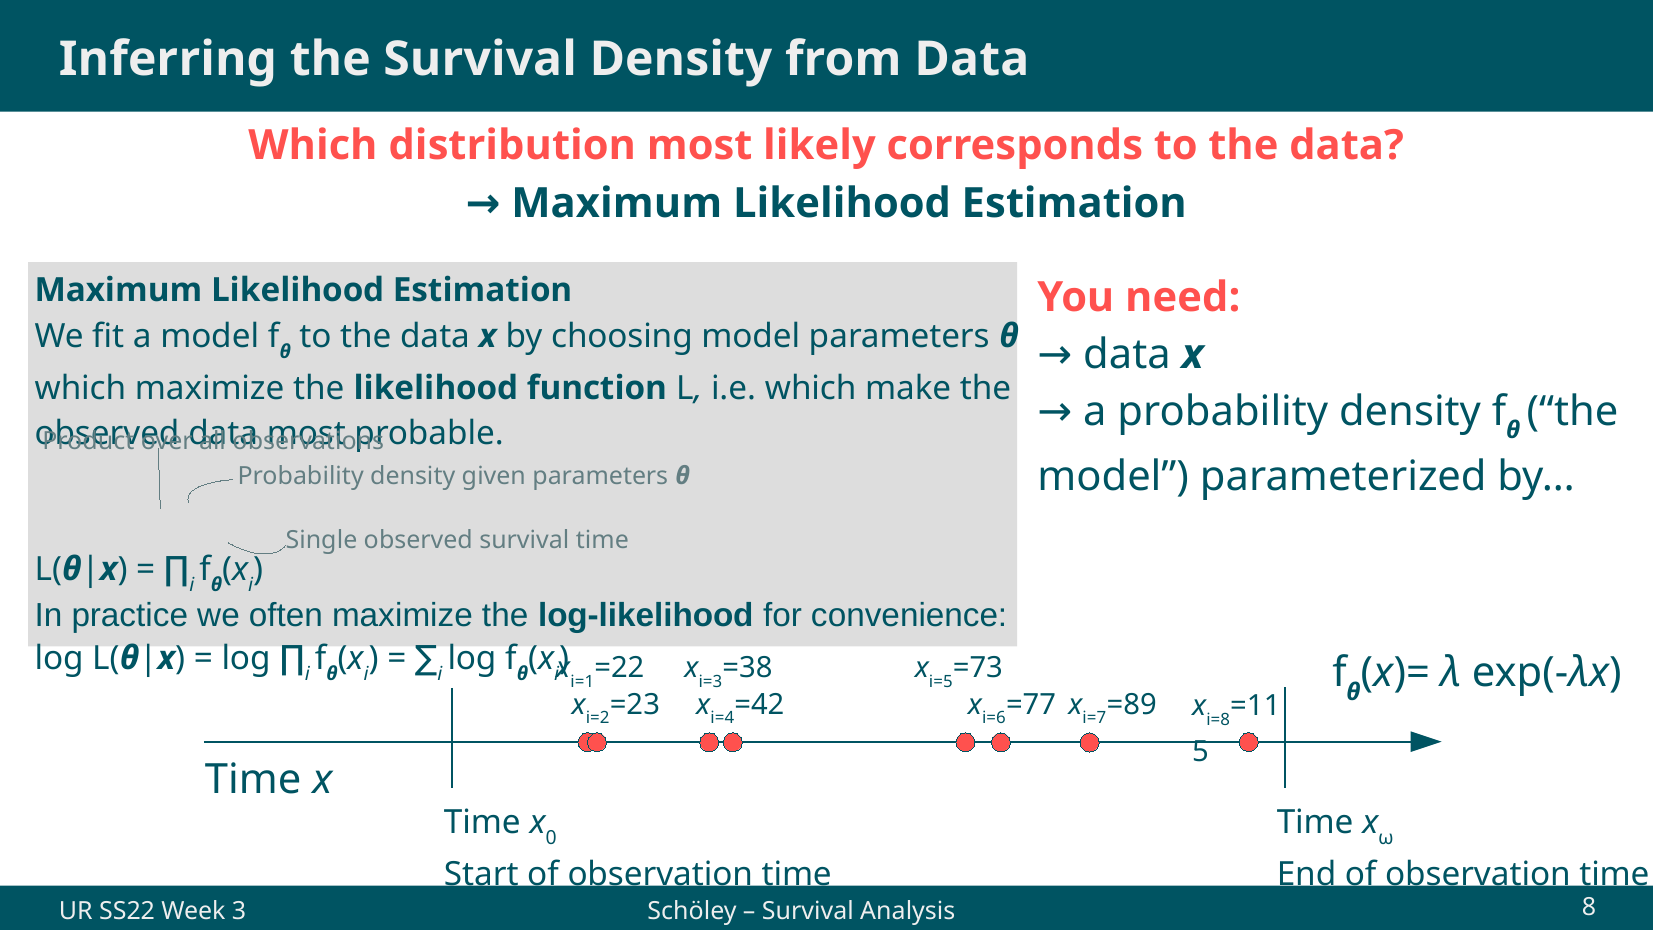

# Inferring the Survival Density from Data
Which distribution most likely corresponds to the data?
→ Maximum Likelihood Estimation
Maximum Likelihood Estimation
We fit a model fθ to the data x by choosing model parameters θ
which maximize the likelihood function L, i.e. which make the
observed data most probable.
L(θ|x) = ∏i fθ(xi)
In practice we often maximize the log-likelihood for convenience:
log L(θ|x) = log ∏i fθ(xi) = ∑i log fθ(xi)
You need:
→ data x
→ a probability density fθ (“the model”) parameterized by…
Product over all observations
Probability density given parameters θ
Single observed survival time
fθ(x)= λ exp(-λx)
xi=1=22
xi=3=38
xi=5=73
xi=2=23
xi=4=42
xi=6=77
xi=7=89
xi=8=115
Time x
Time xω
End of observation time
Time x0
Start of observation time
8
UR SS22 Week 3
Schöley – Survival Analysis